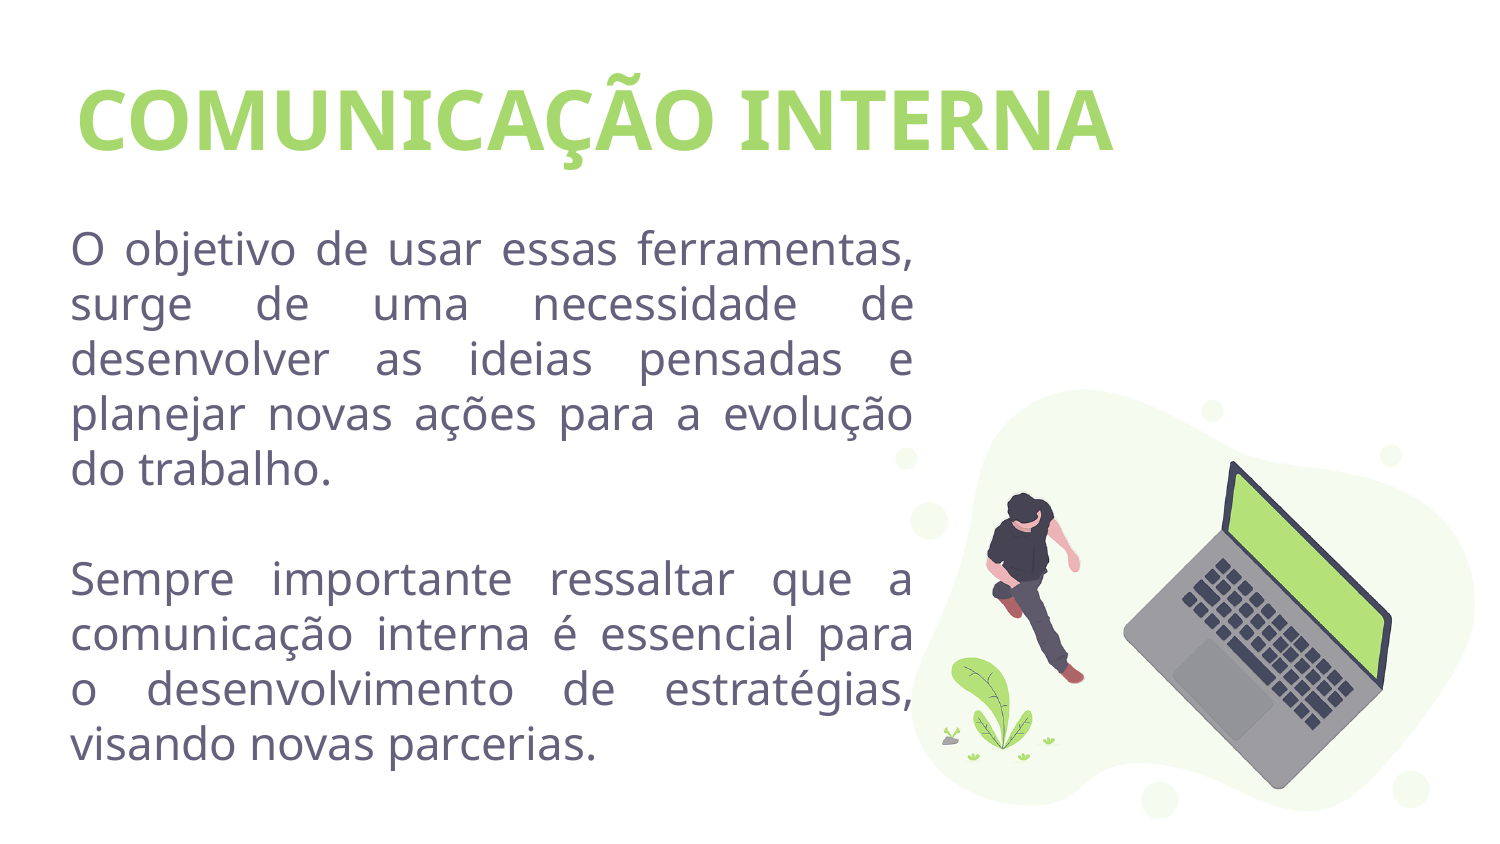

# COMUNICAÇÃO INTERNA
O objetivo de usar essas ferramentas, surge de uma necessidade de desenvolver as ideias pensadas e planejar novas ações para a evolução do trabalho.
Sempre importante ressaltar que a comunicação interna é essencial para o desenvolvimento de estratégias, visando novas parcerias.